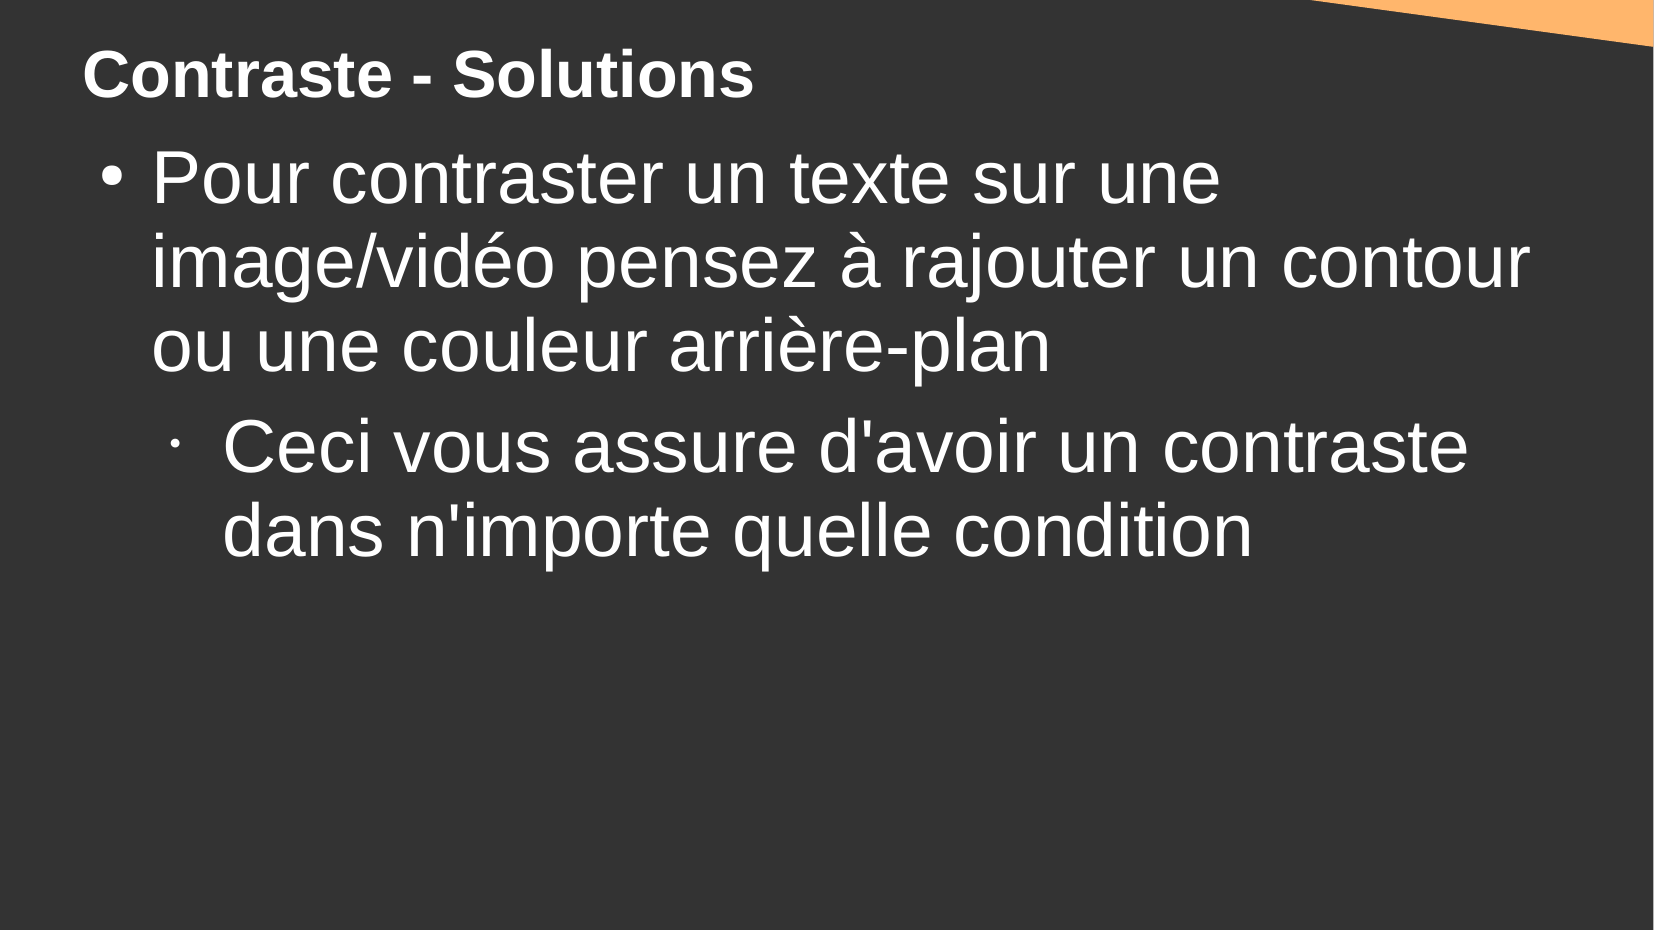

# Contraste - Solutions
Pour contraster un texte sur une image/vidéo pensez à rajouter un contour ou une couleur arrière-plan
Ceci vous assure d'avoir un contraste dans n'importe quelle condition